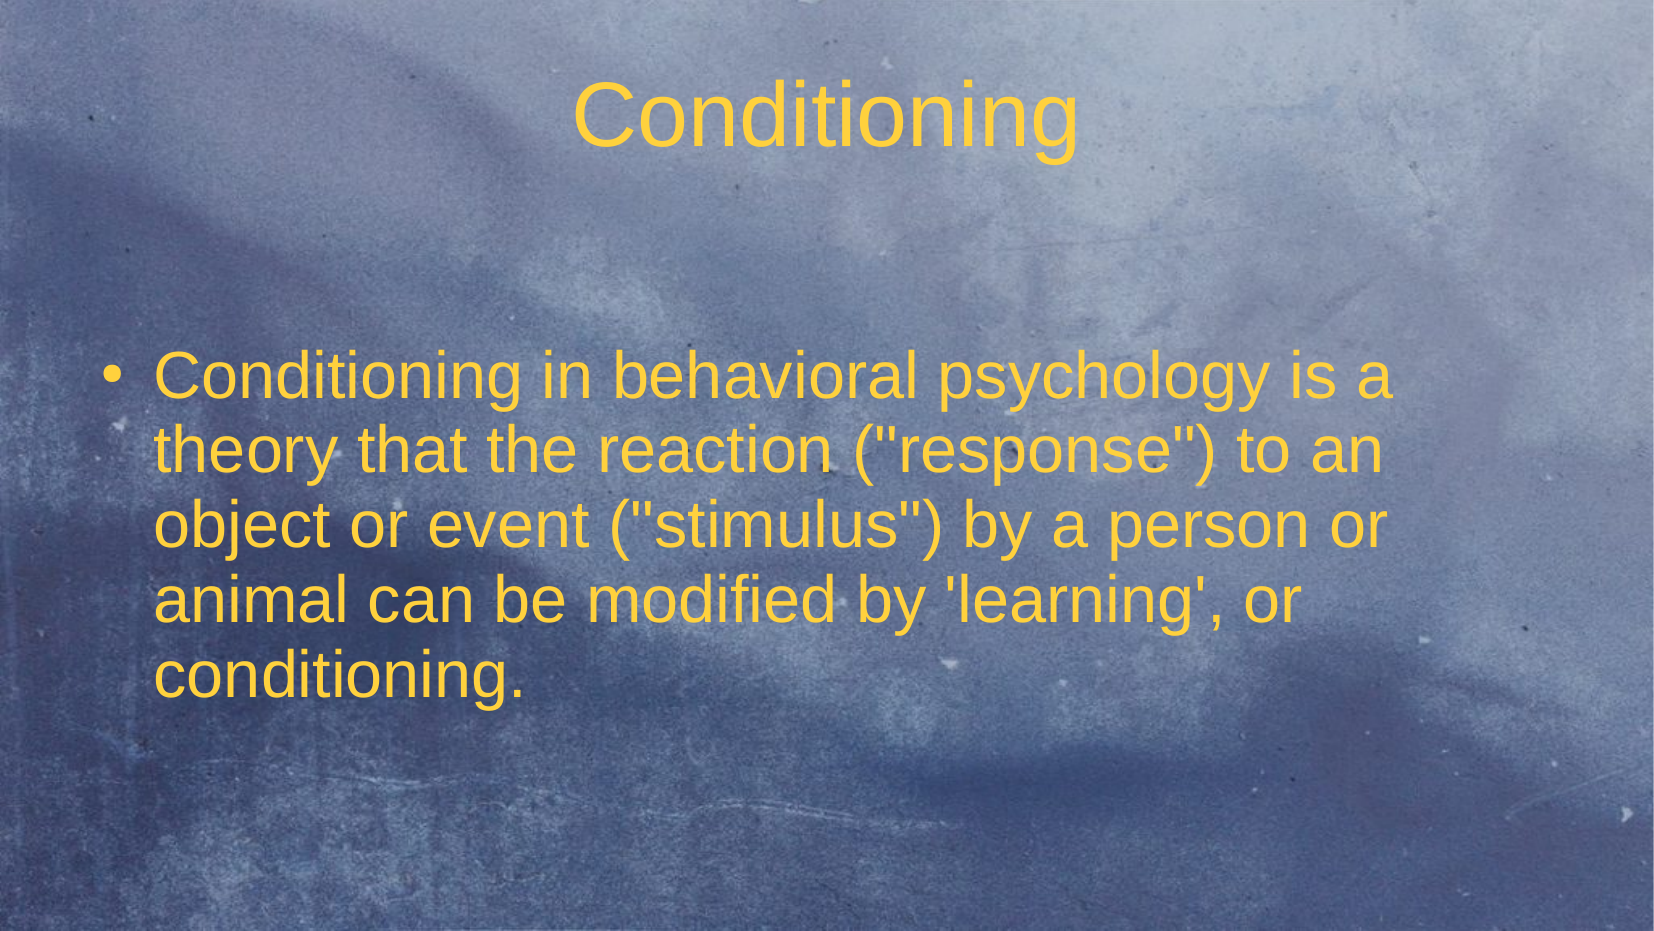

# Conditioning
Conditioning in behavioral psychology is a theory that the reaction ("response") to an object or event ("stimulus") by a person or animal can be modified by 'learning', or conditioning.